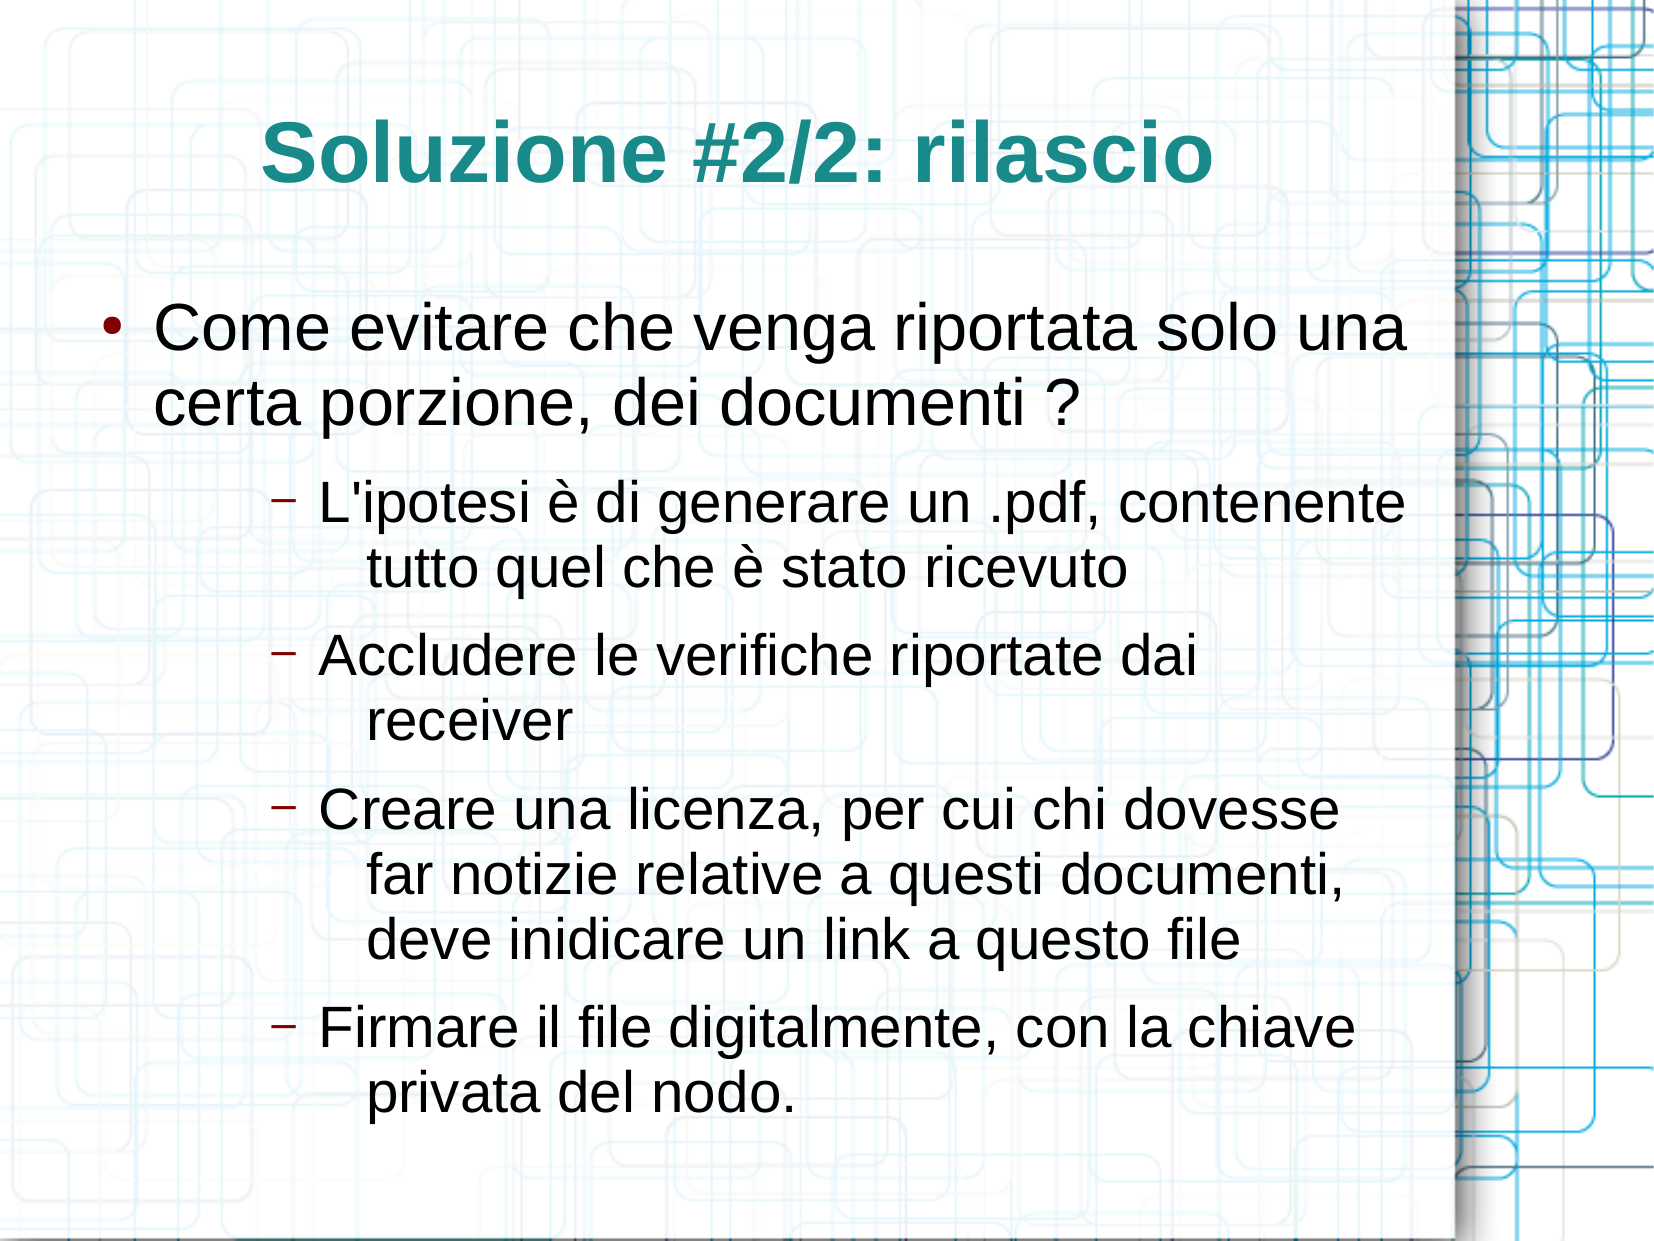

# Soluzione #2/2: rilascio
Come evitare che venga riportata solo una certa porzione, dei documenti ?
L'ipotesi è di generare un .pdf, contenente tutto quel che è stato ricevuto
Accludere le verifiche riportate dai receiver
Creare una licenza, per cui chi dovesse far notizie relative a questi documenti, deve inidicare un link a questo file
Firmare il file digitalmente, con la chiave privata del nodo.